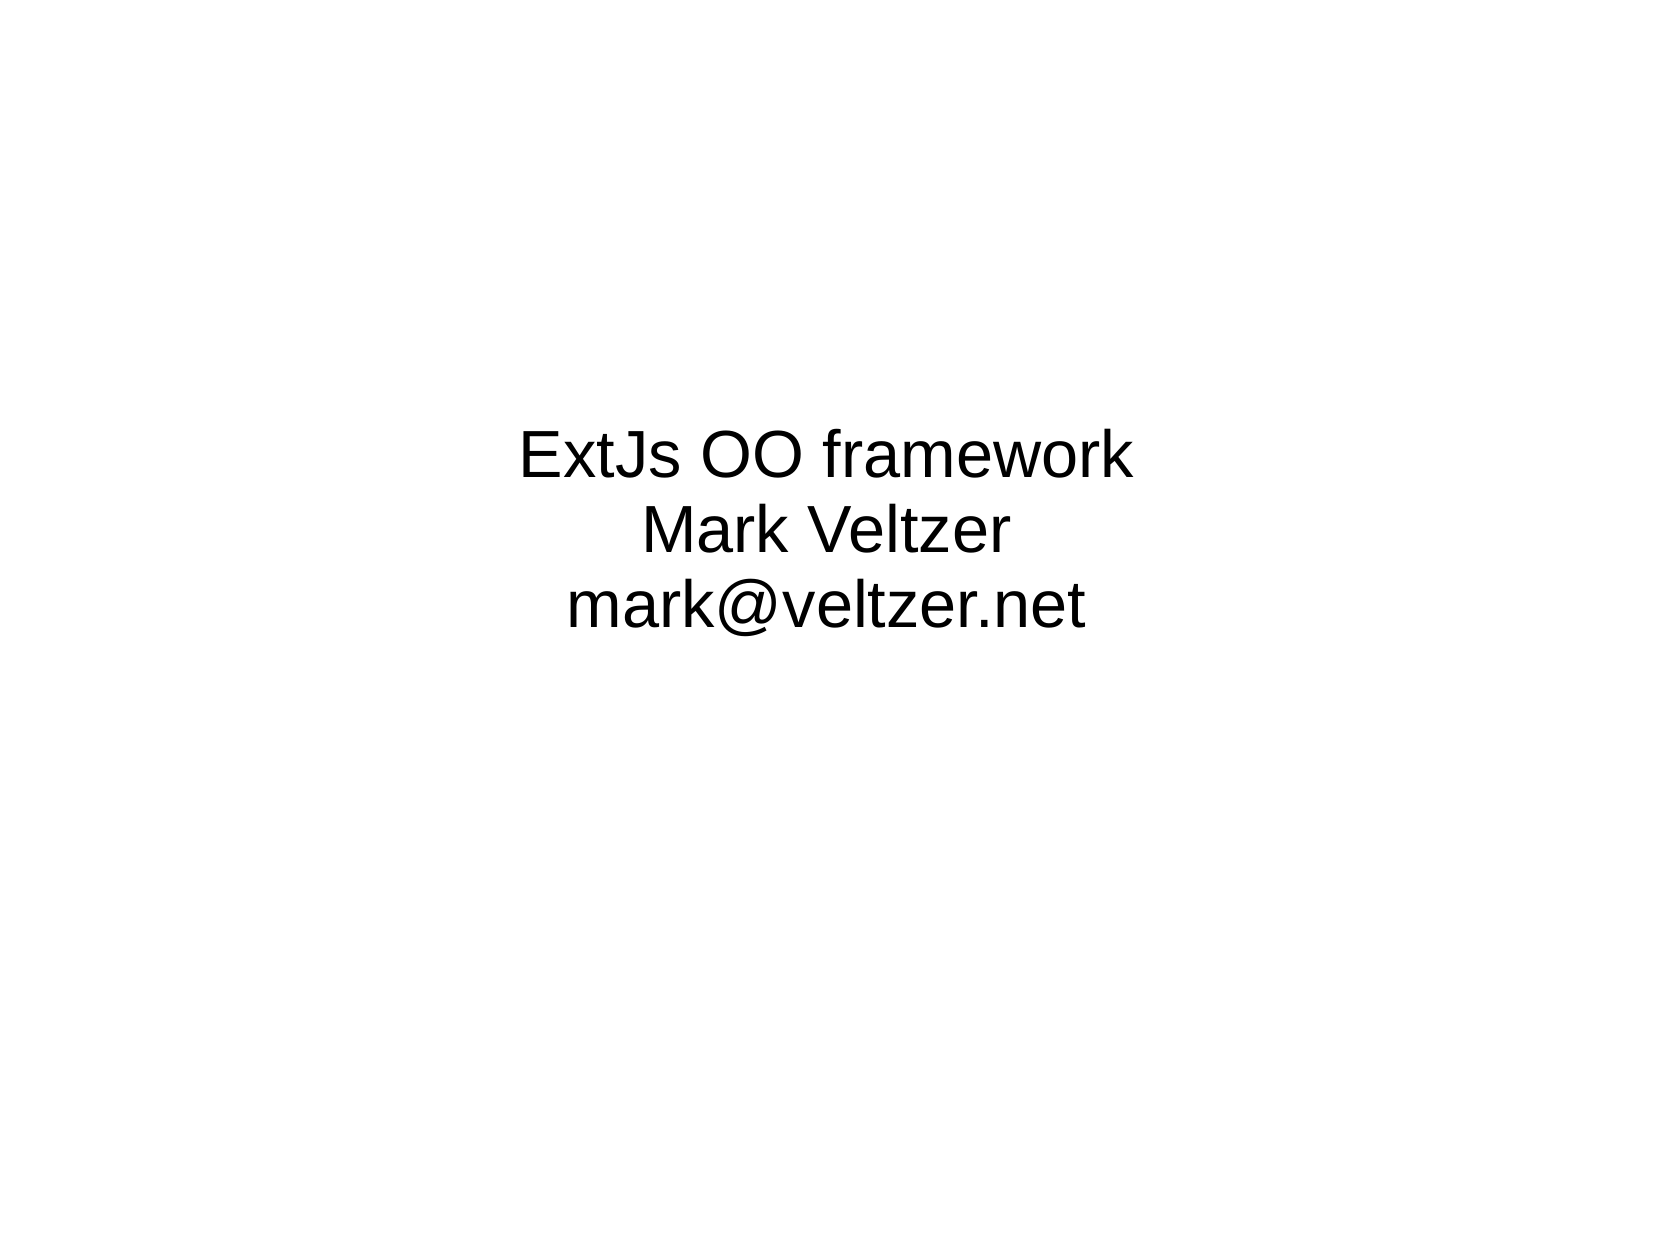

# ExtJs OO framework
Mark Veltzer
mark@veltzer.net